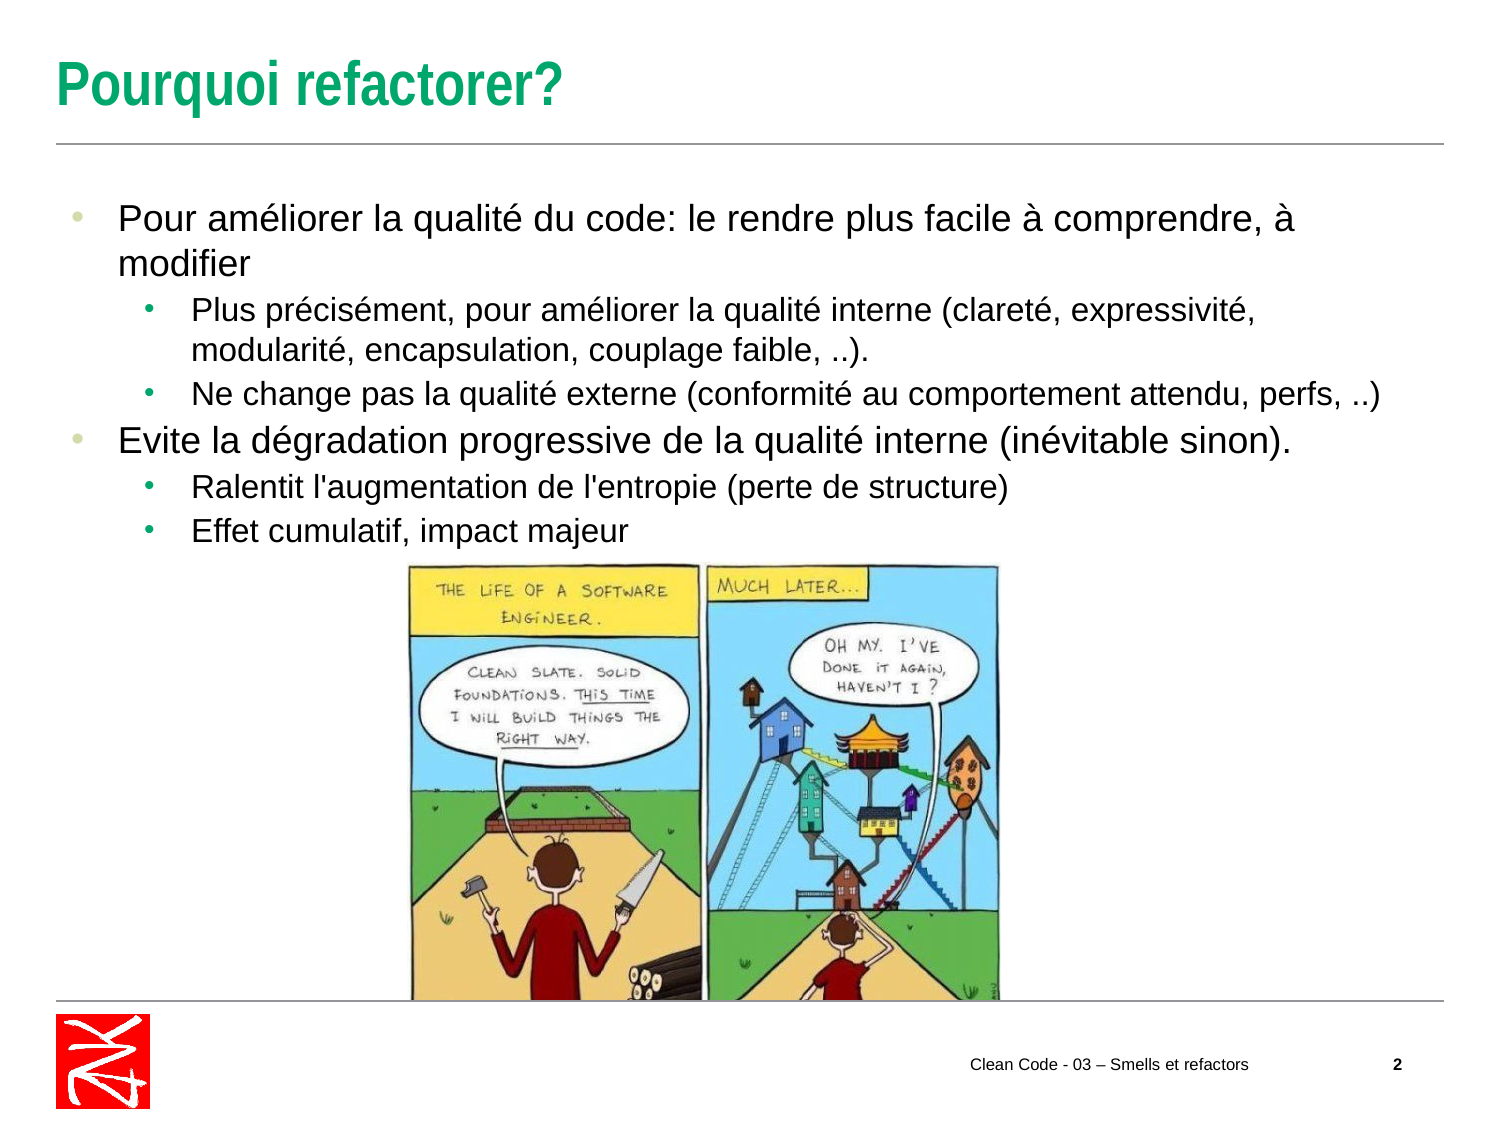

# Pourquoi refactorer?
Pour améliorer la qualité du code: le rendre plus facile à comprendre, à modifier
Plus précisément, pour améliorer la qualité interne (clareté, expressivité, modularité, encapsulation, couplage faible, ..).
Ne change pas la qualité externe (conformité au comportement attendu, perfs, ..)
Evite la dégradation progressive de la qualité interne (inévitable sinon).
Ralentit l'augmentation de l'entropie (perte de structure)
Effet cumulatif, impact majeur
Clean Code - 03 – Smells et refactors